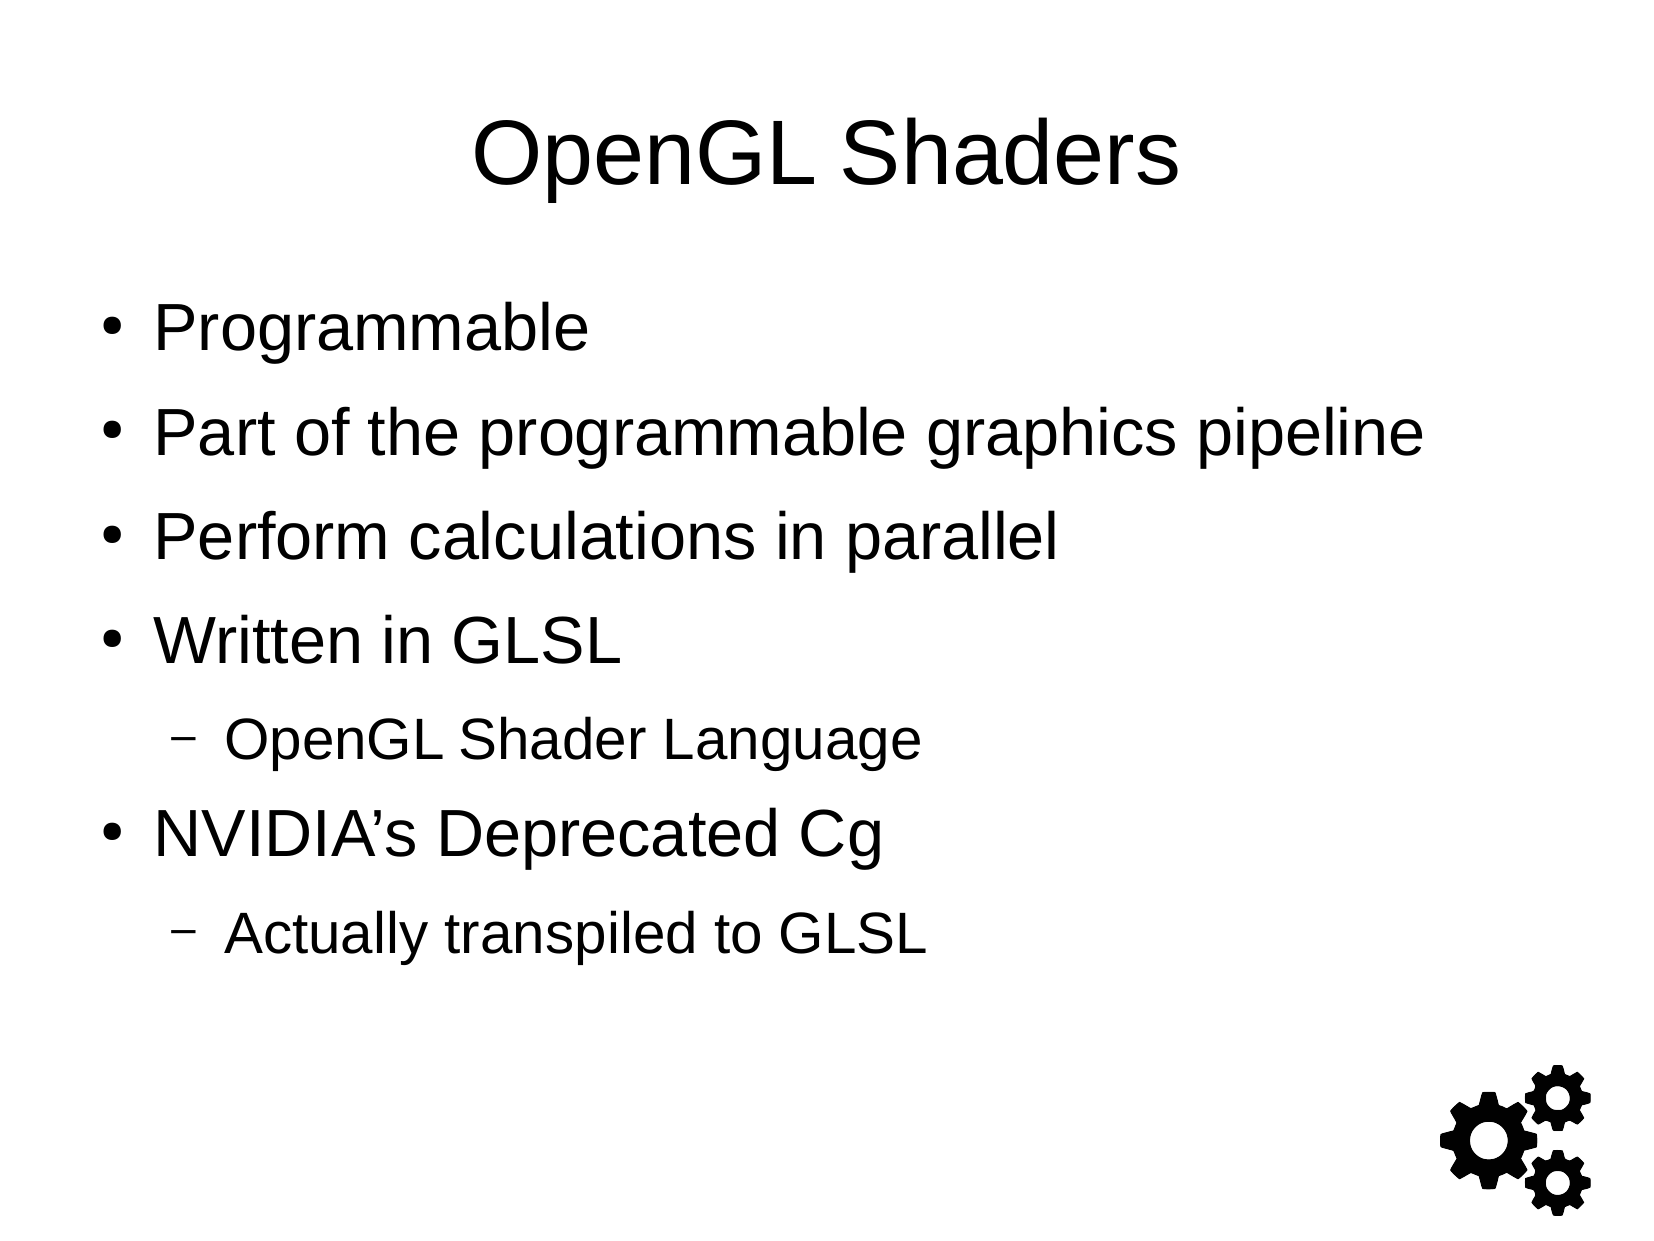

# OpenGL Shaders
Programmable
Part of the programmable graphics pipeline
Perform calculations in parallel
Written in GLSL
OpenGL Shader Language
NVIDIA’s Deprecated Cg
Actually transpiled to GLSL